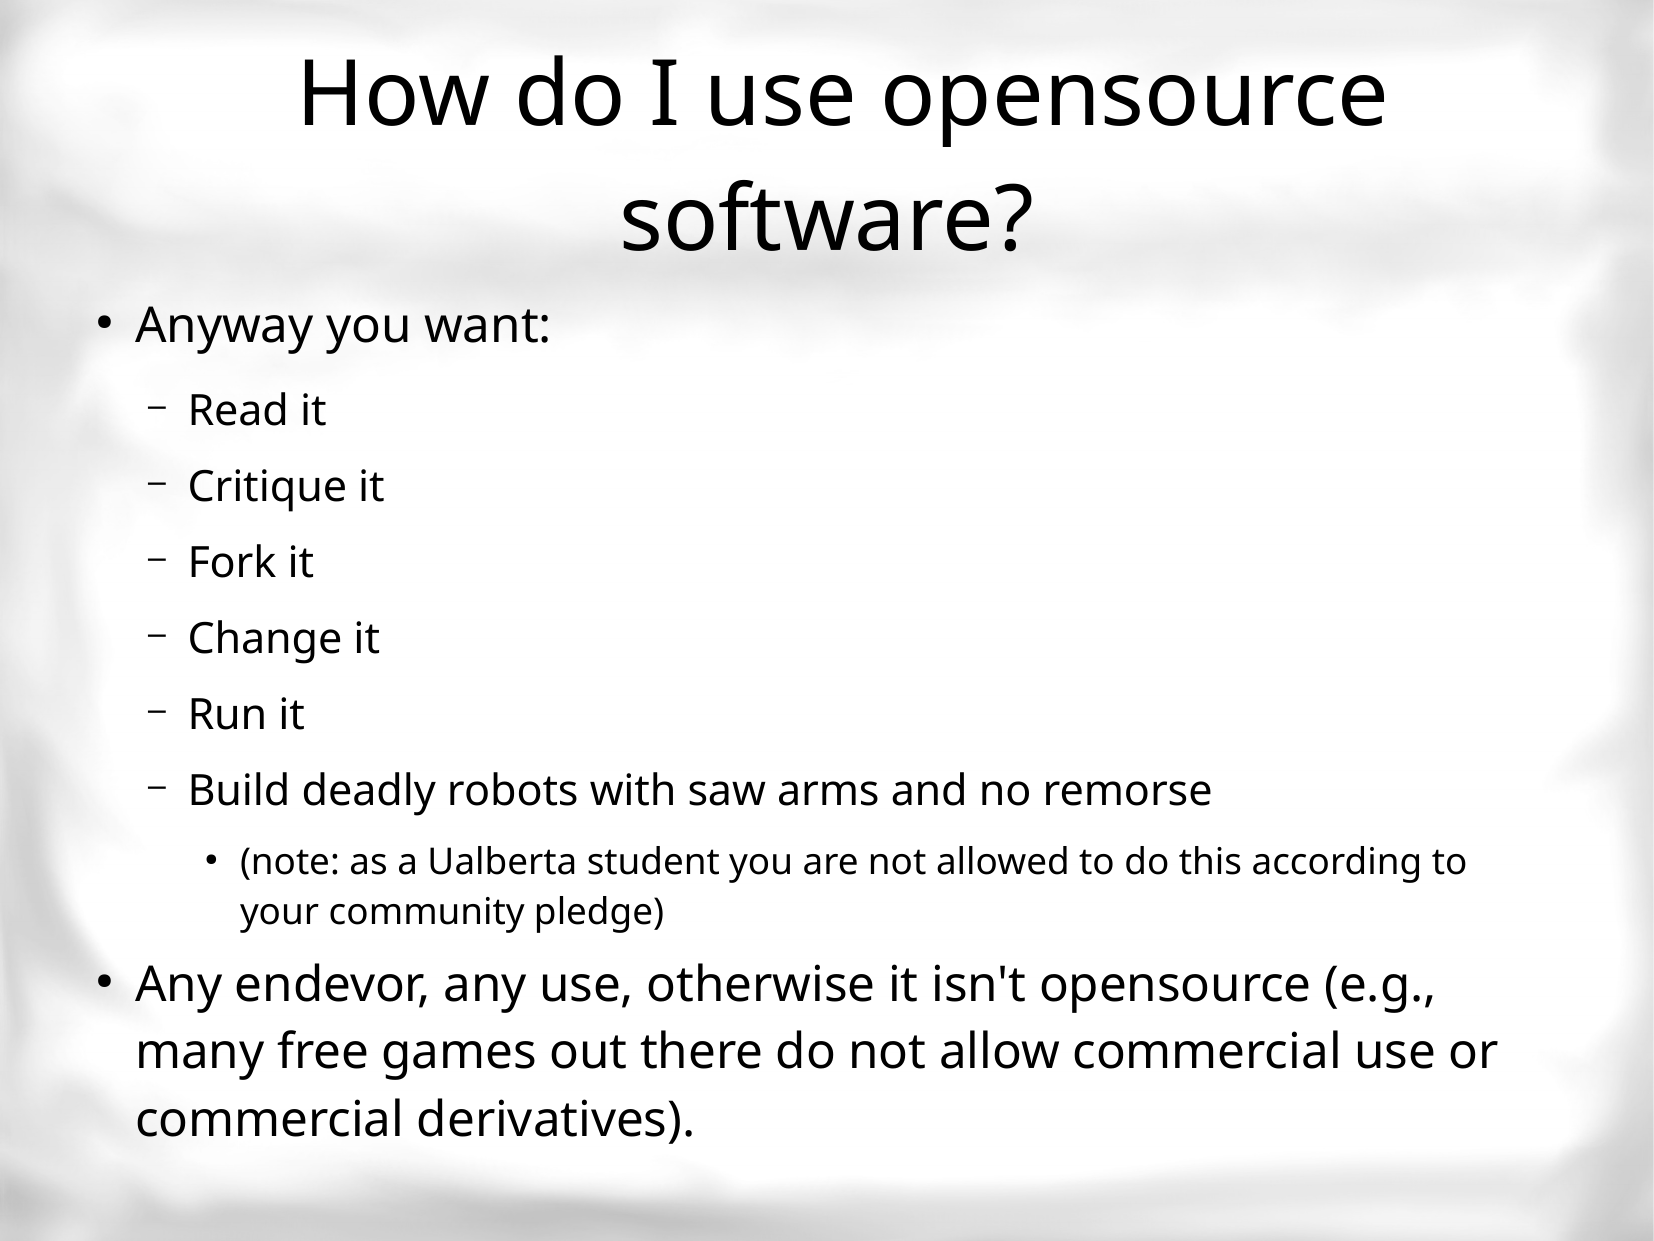

# How do I use opensource software?
Anyway you want:
Read it
Critique it
Fork it
Change it
Run it
Build deadly robots with saw arms and no remorse
(note: as a Ualberta student you are not allowed to do this according to your community pledge)
Any endevor, any use, otherwise it isn't opensource (e.g., many free games out there do not allow commercial use or commercial derivatives).